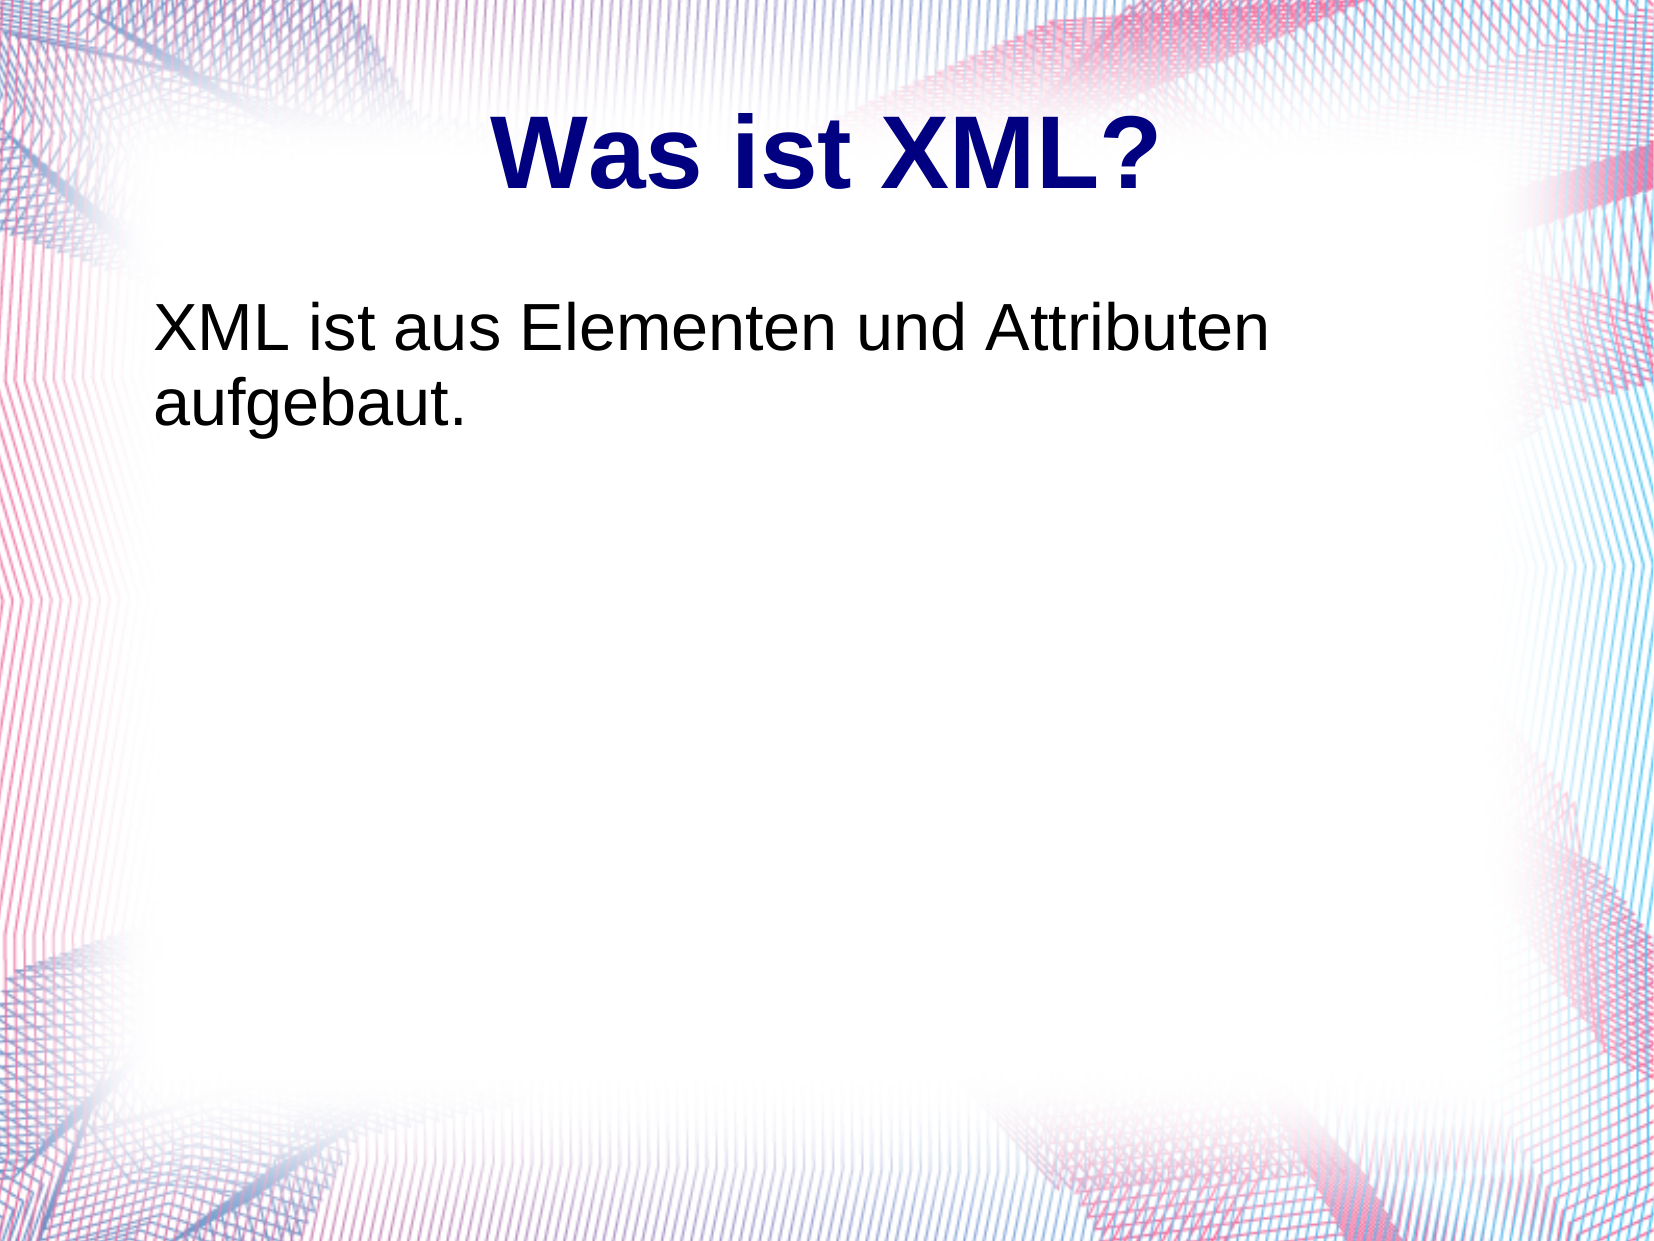

# Was ist XML?
XML ist aus Elementen und Attributen aufgebaut.